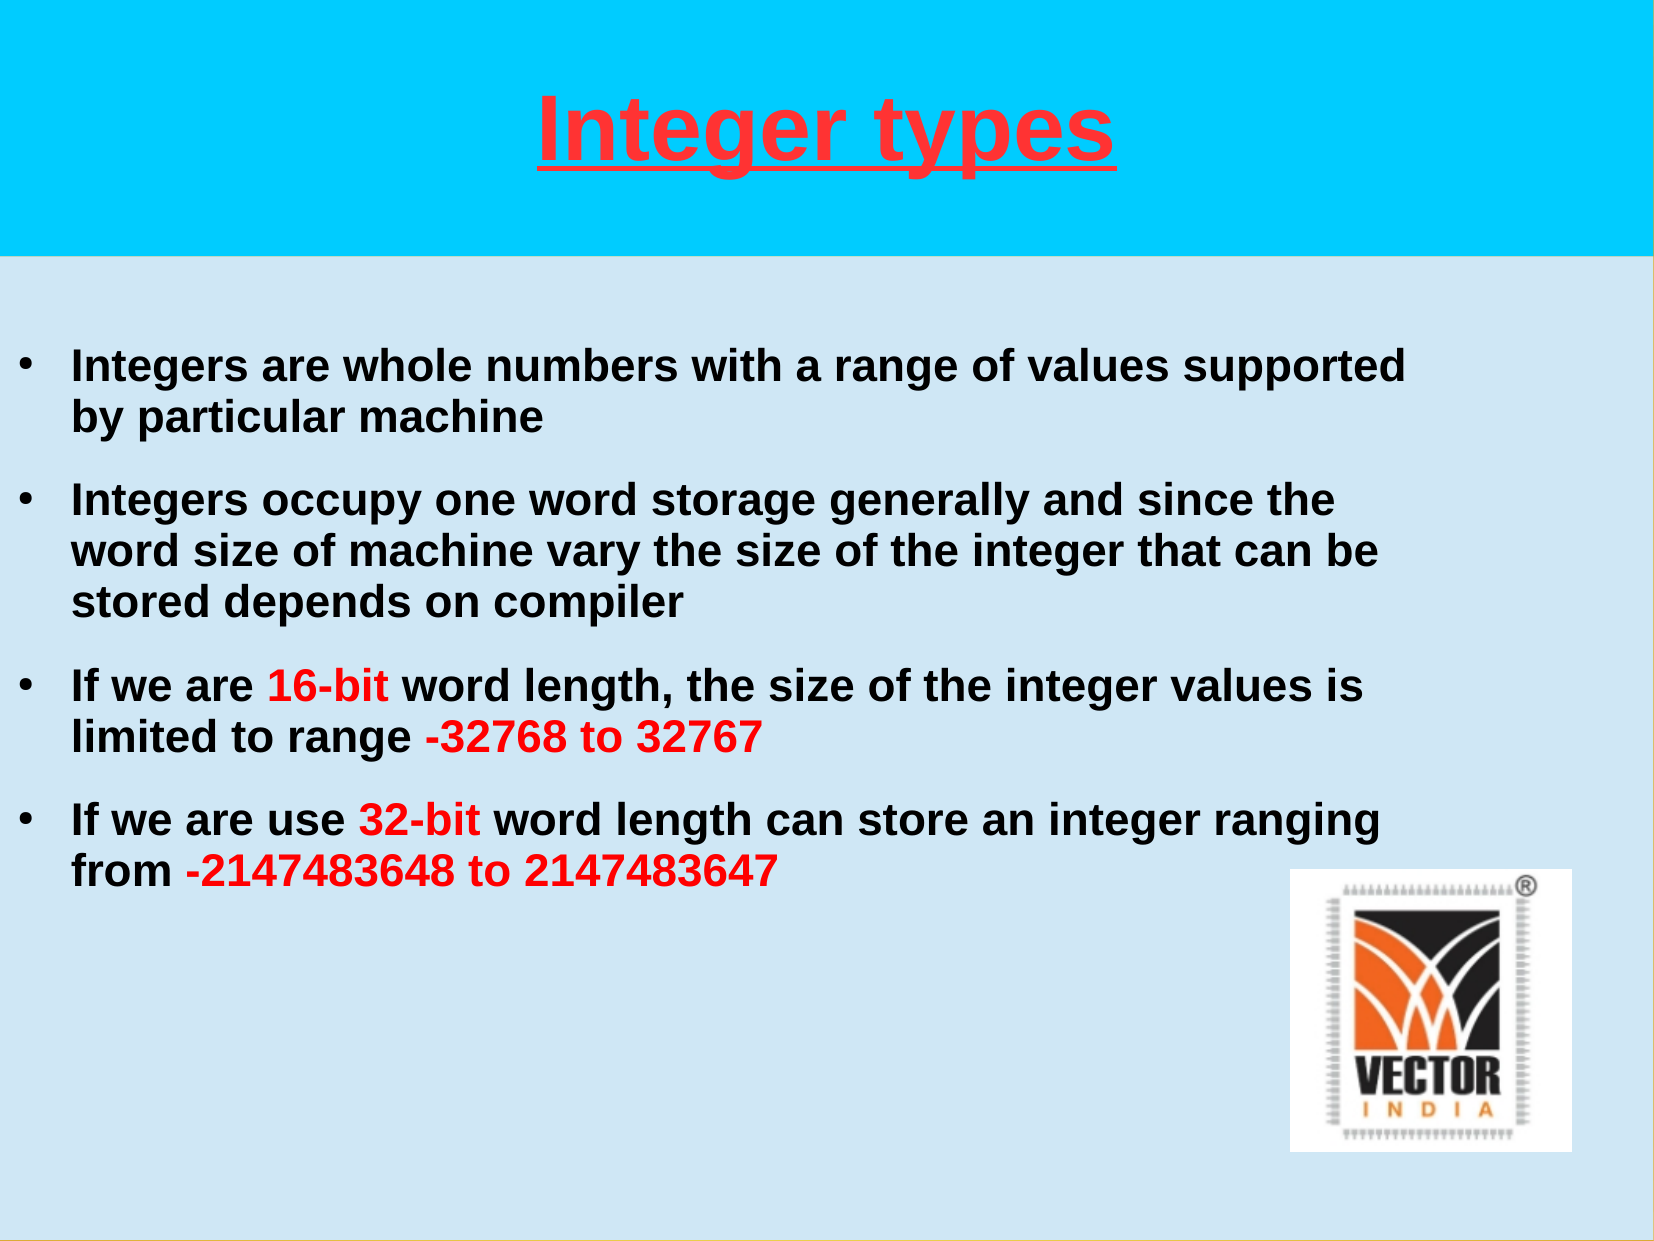

# Integer types
Integers are whole numbers with a range of values supported by particular machine
Integers occupy one word storage generally and since the word size of machine vary the size of the integer that can be stored depends on compiler
If we are 16-bit word length, the size of the integer values is limited to range -32768 to 32767
If we are use 32-bit word length can store an integer ranging from -2147483648 to 2147483647